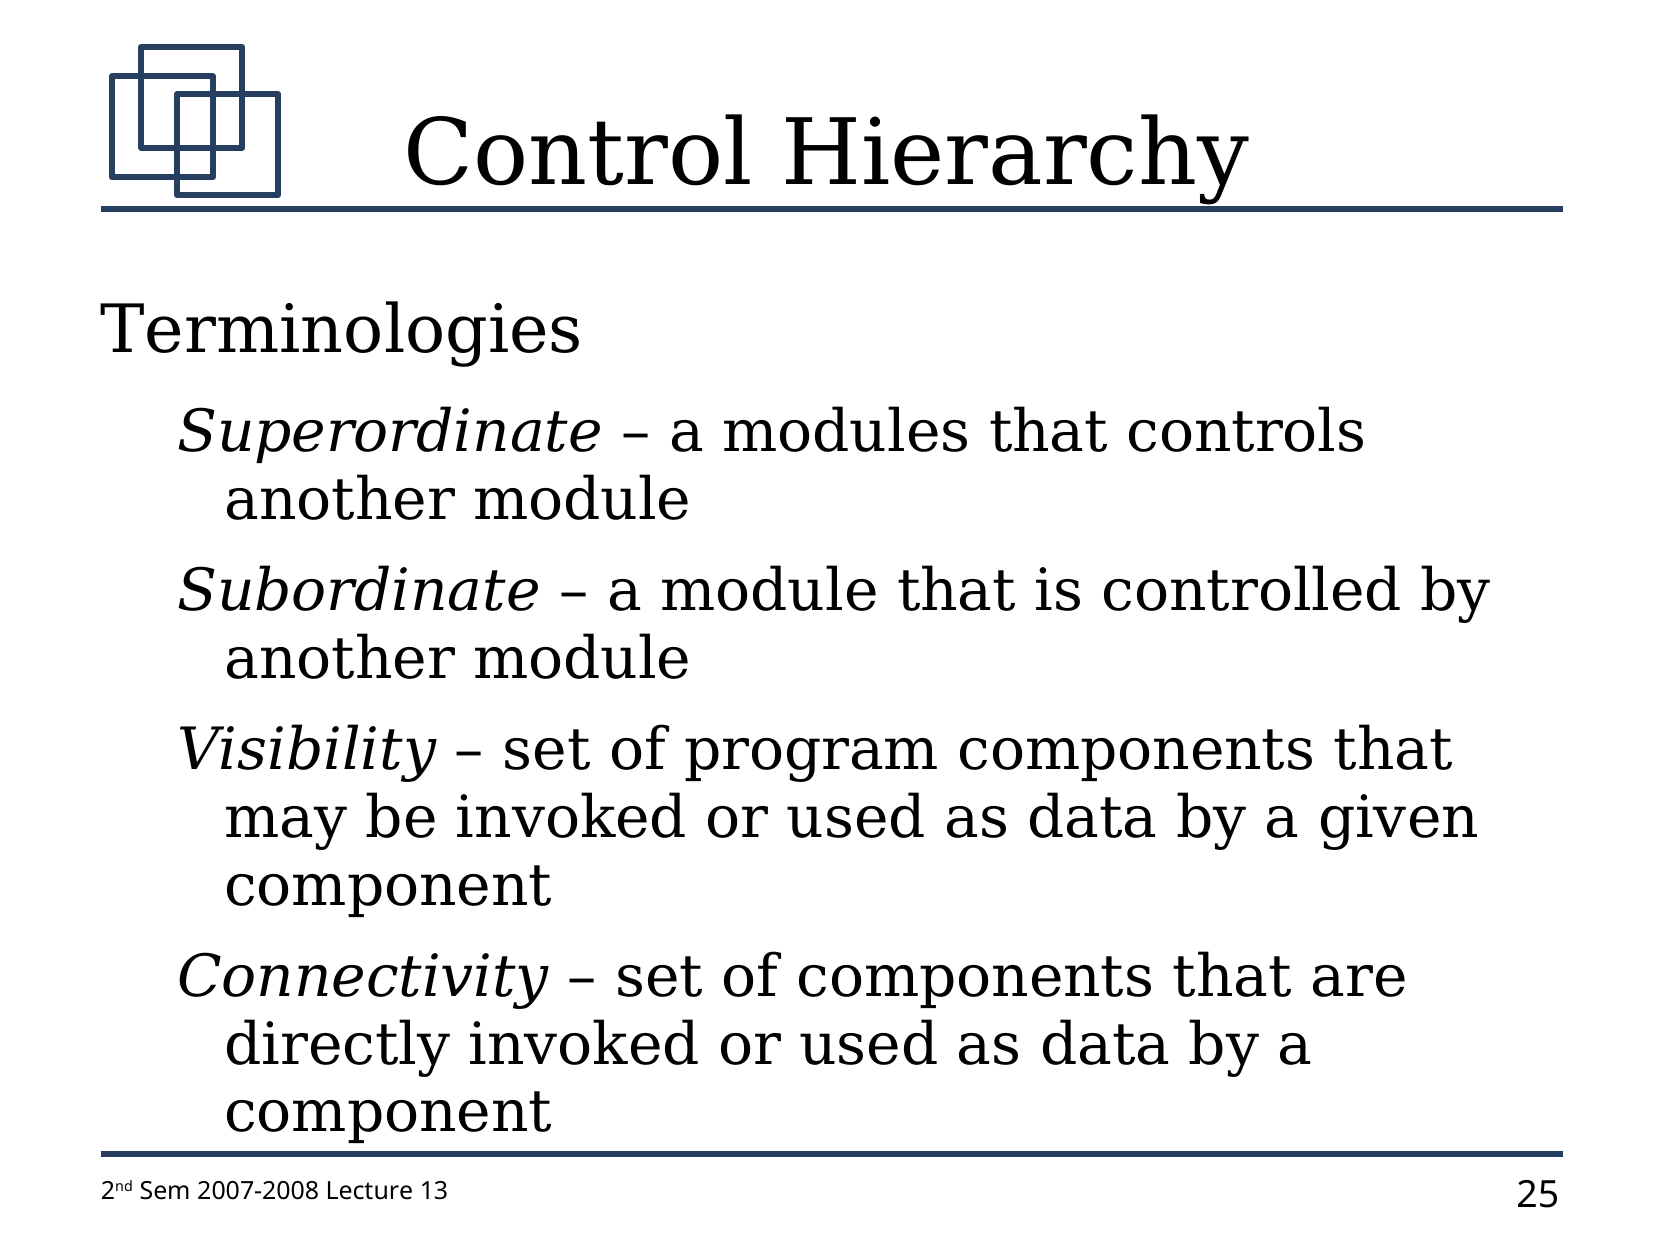

# Control Hierarchy
Terminologies
Superordinate – a modules that controls another module
Subordinate – a module that is controlled by another module
Visibility – set of program components that may be invoked or used as data by a given component
Connectivity – set of components that are directly invoked or used as data by a component